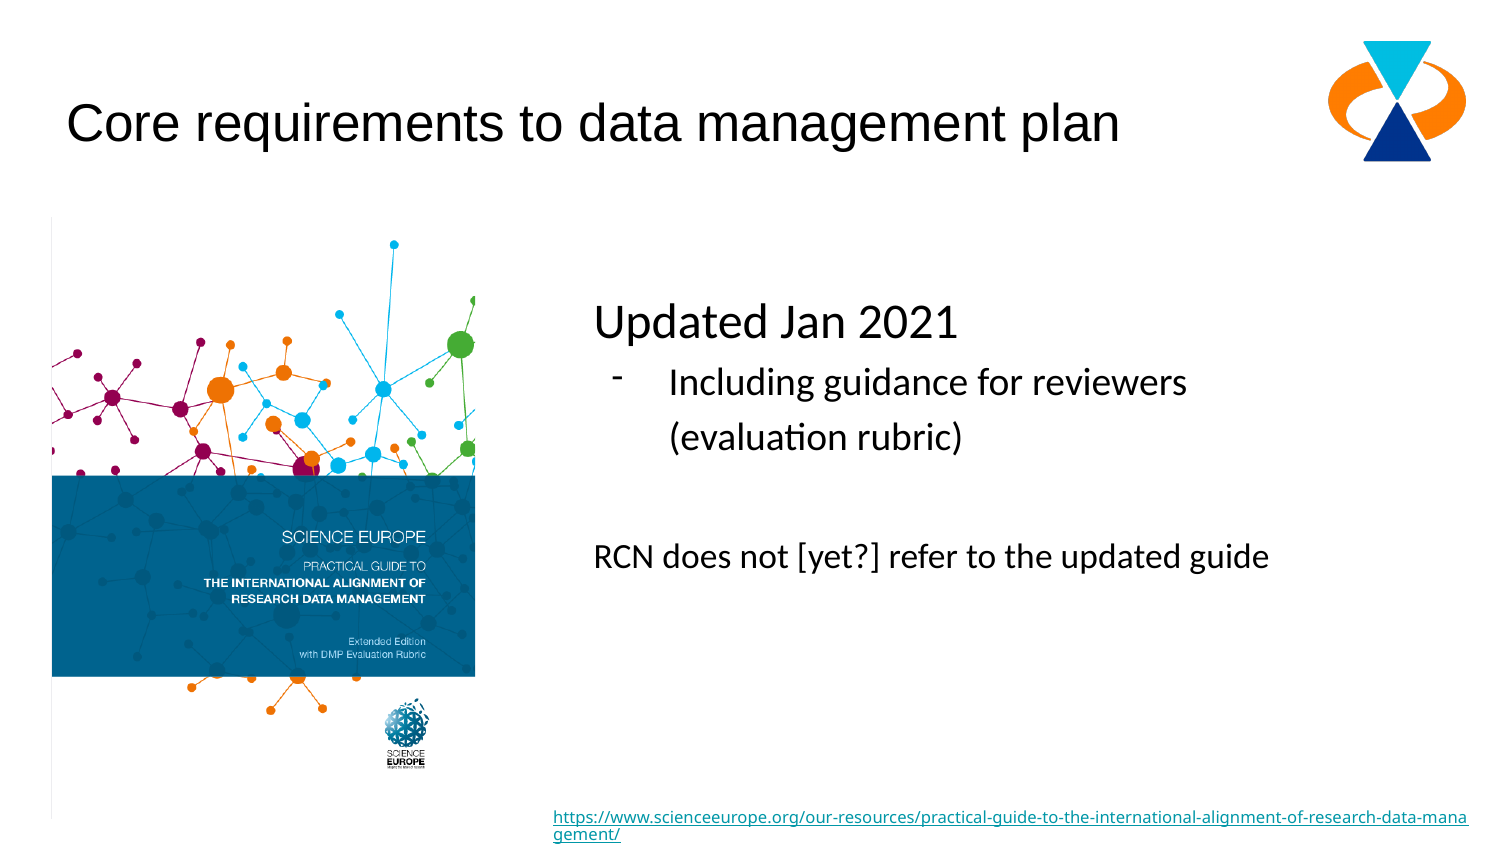

# Core requirements to data management plan
Updated Jan 2021
Including guidance for reviewers (evaluation rubric)
RCN does not [yet?] refer to the updated guide
https://www.scienceeurope.org/our-resources/practical-guide-to-the-international-alignment-of-research-data-management/